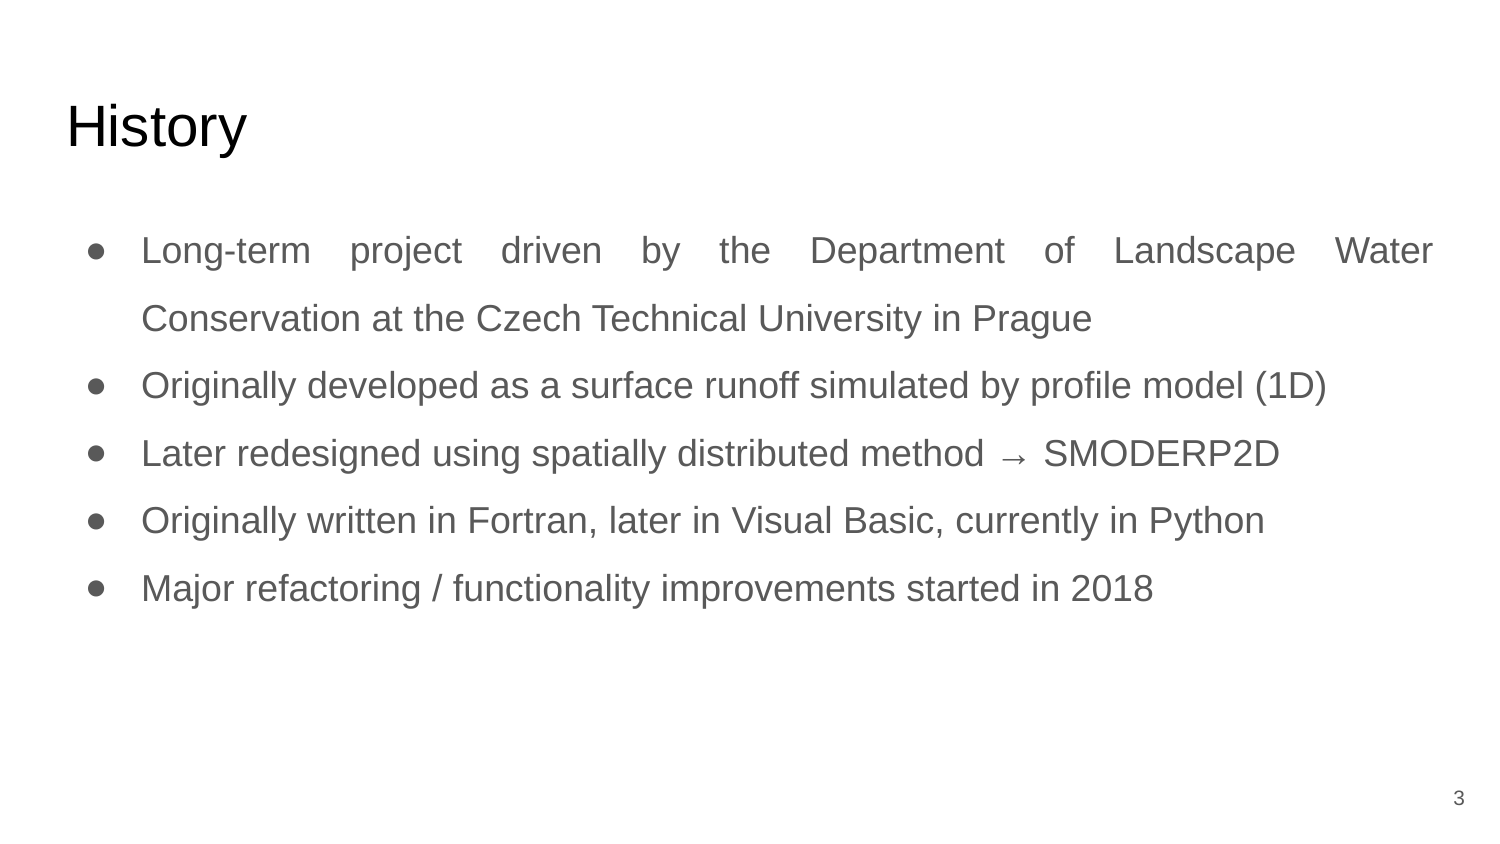

# History
Long-term project driven by the Department of Landscape Water Conservation at the Czech Technical University in Prague
Originally developed as a surface runoff simulated by profile model (1D)
Later redesigned using spatially distributed method → SMODERP2D
Originally written in Fortran, later in Visual Basic, currently in Python
Major refactoring / functionality improvements started in 2018